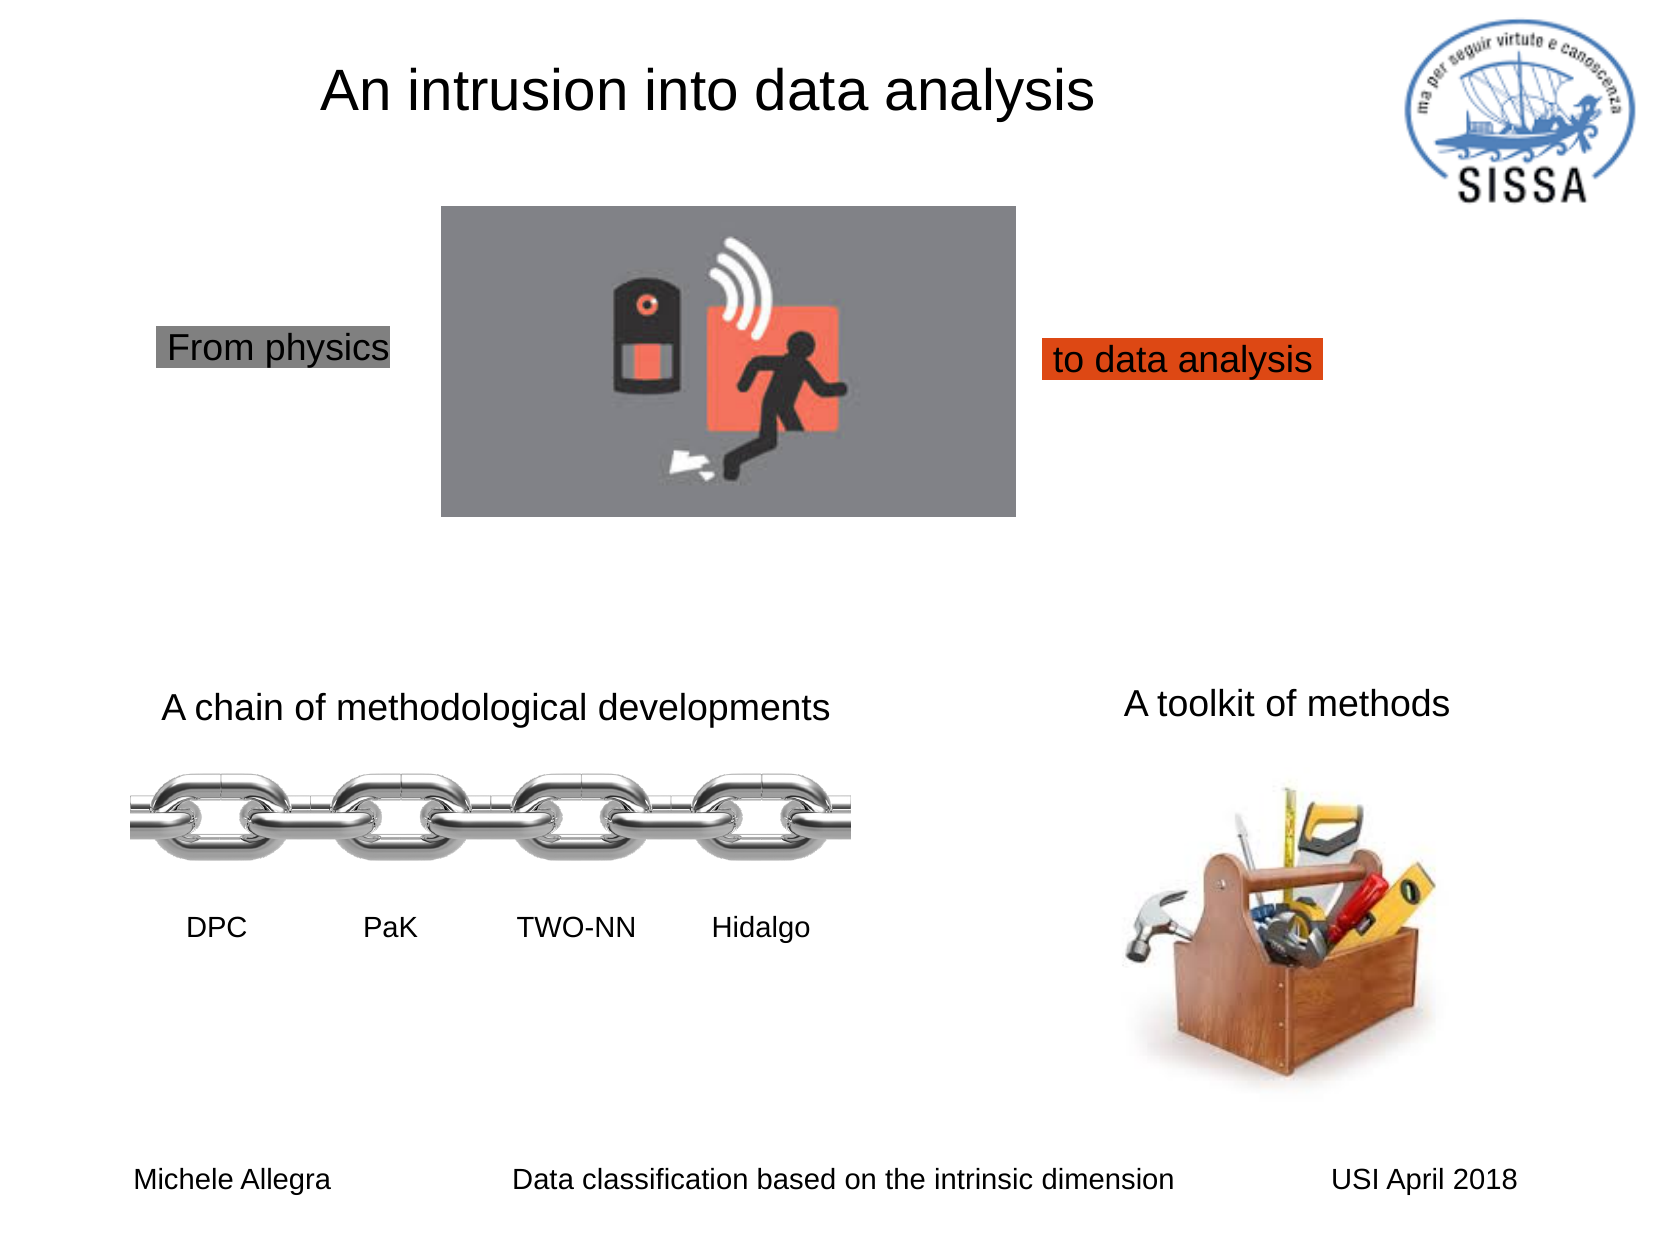

# An intrusion into data analysis
 From physics
 to data analysis
 A toolkit of methods
 A chain of methodological developments
DPC
PaK
TWO-NN
Hidalgo
Michele Allegra Data classification based on the intrinsic dimension USI April 2018